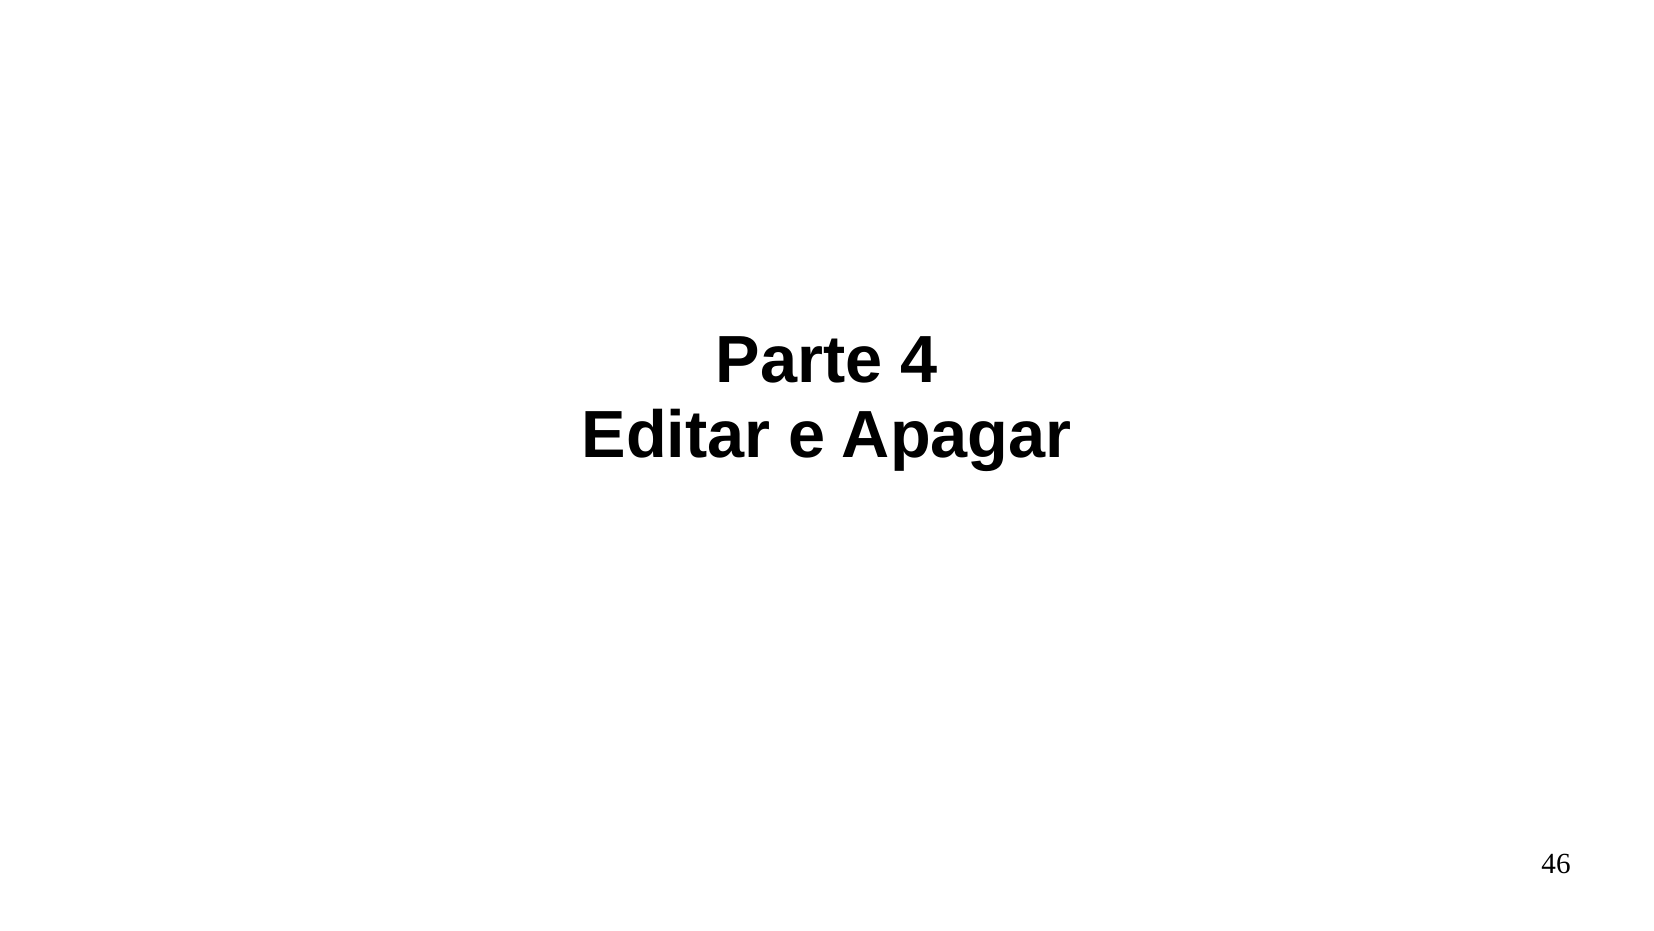

# Parte 4
Editar e Apagar
46